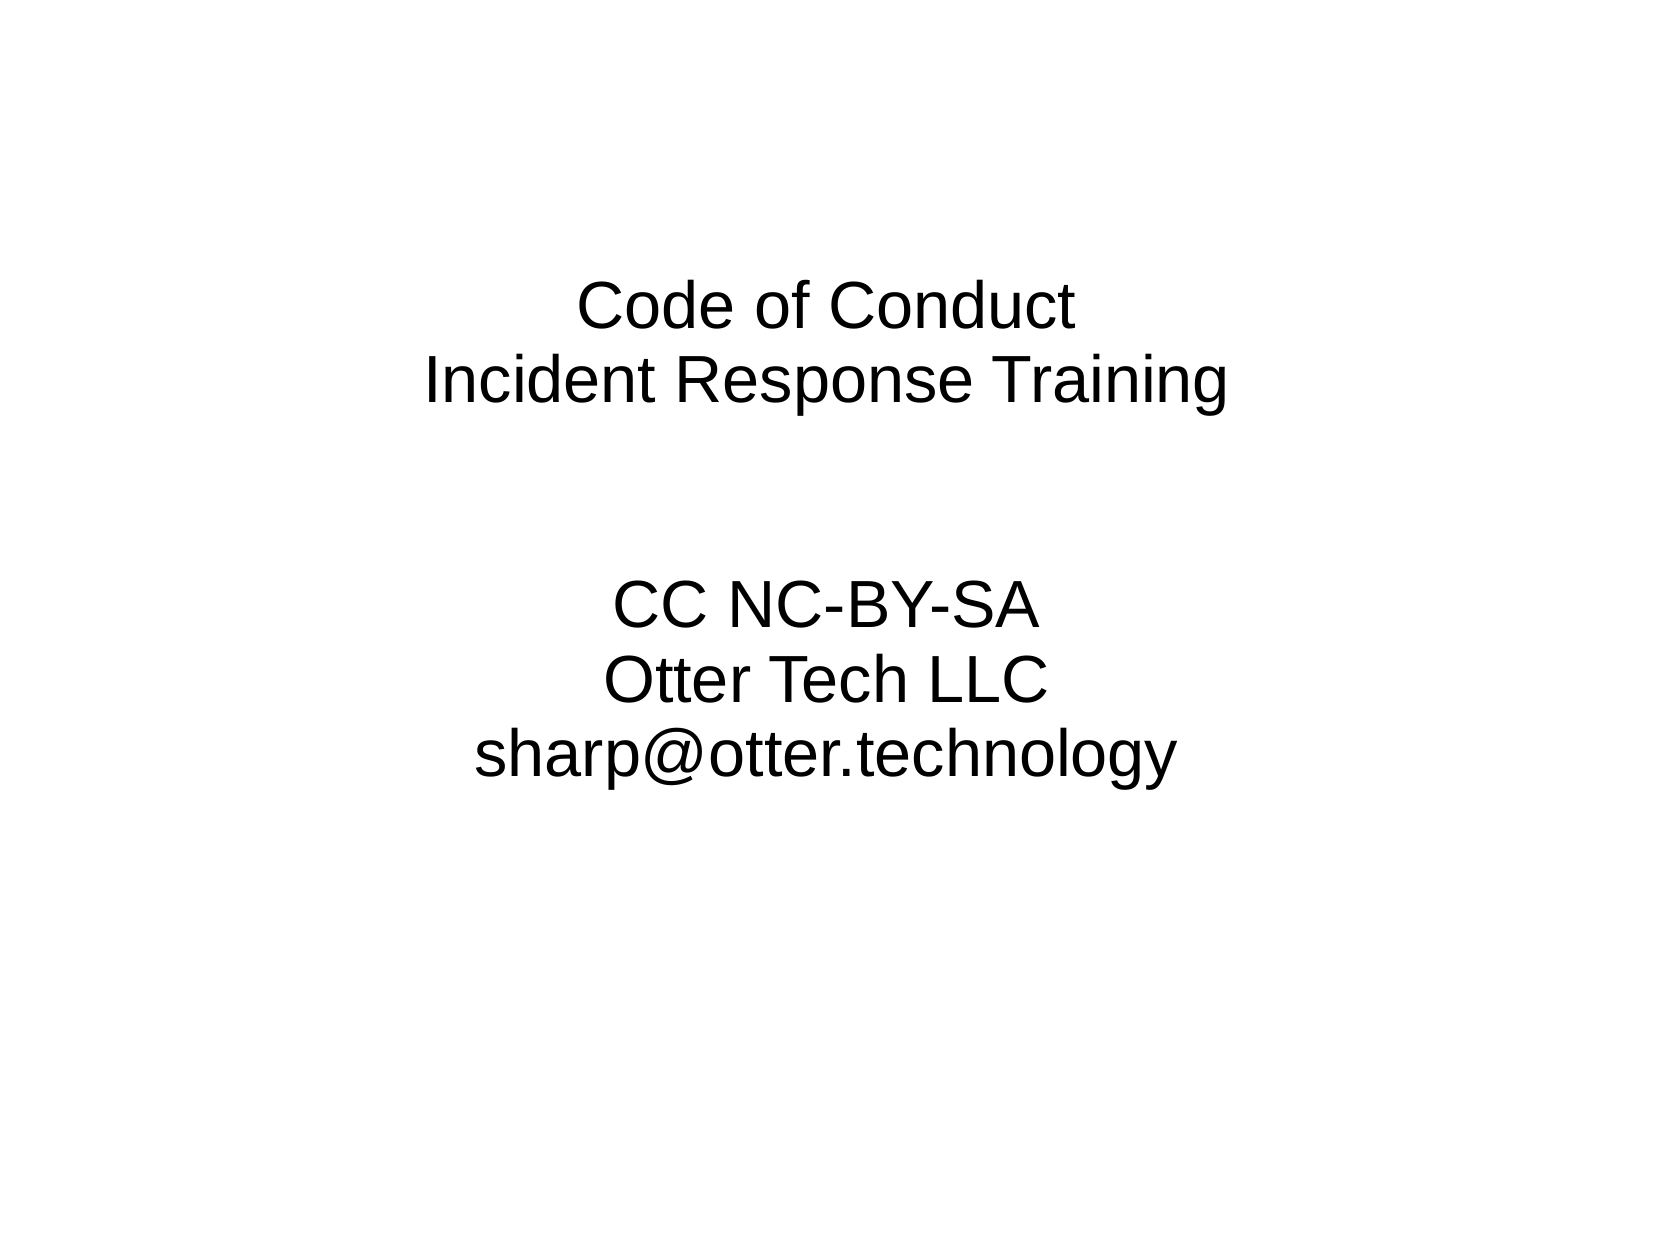

# Code of Conduct
Incident Response Training
CC NC-BY-SA
Otter Tech LLC
sharp@otter.technology